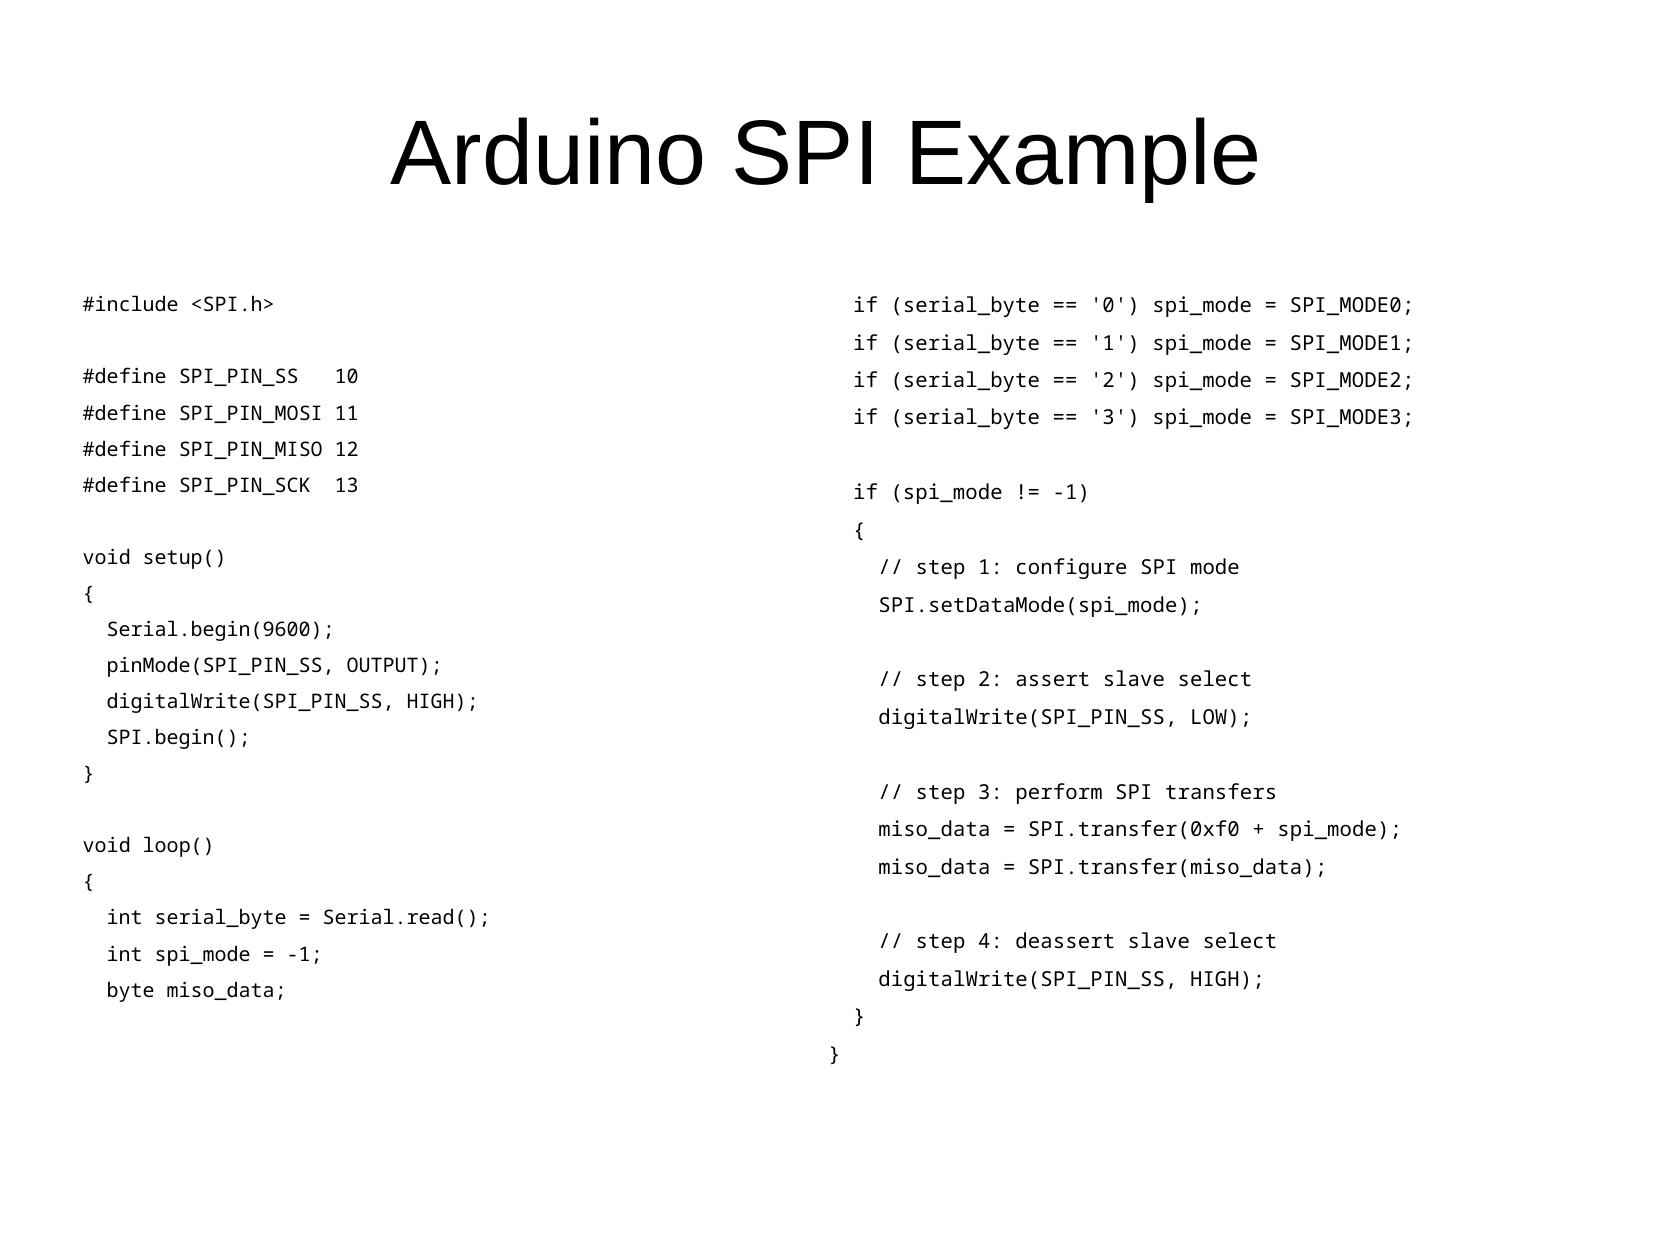

# Arduino SPI Example
#include <SPI.h>
#define SPI_PIN_SS 10
#define SPI_PIN_MOSI 11
#define SPI_PIN_MISO 12
#define SPI_PIN_SCK 13
void setup()
{
 Serial.begin(9600);
 pinMode(SPI_PIN_SS, OUTPUT);
 digitalWrite(SPI_PIN_SS, HIGH);
 SPI.begin();
}
void loop()
{
 int serial_byte = Serial.read();
 int spi_mode = -1;
 byte miso_data;
 if (serial_byte == '0') spi_mode = SPI_MODE0;
 if (serial_byte == '1') spi_mode = SPI_MODE1;
 if (serial_byte == '2') spi_mode = SPI_MODE2;
 if (serial_byte == '3') spi_mode = SPI_MODE3;
 if (spi_mode != -1)
 {
 // step 1: configure SPI mode
 SPI.setDataMode(spi_mode);
 // step 2: assert slave select
 digitalWrite(SPI_PIN_SS, LOW);
 // step 3: perform SPI transfers
 miso_data = SPI.transfer(0xf0 + spi_mode);
 miso_data = SPI.transfer(miso_data);
 // step 4: deassert slave select
 digitalWrite(SPI_PIN_SS, HIGH);
 }
}